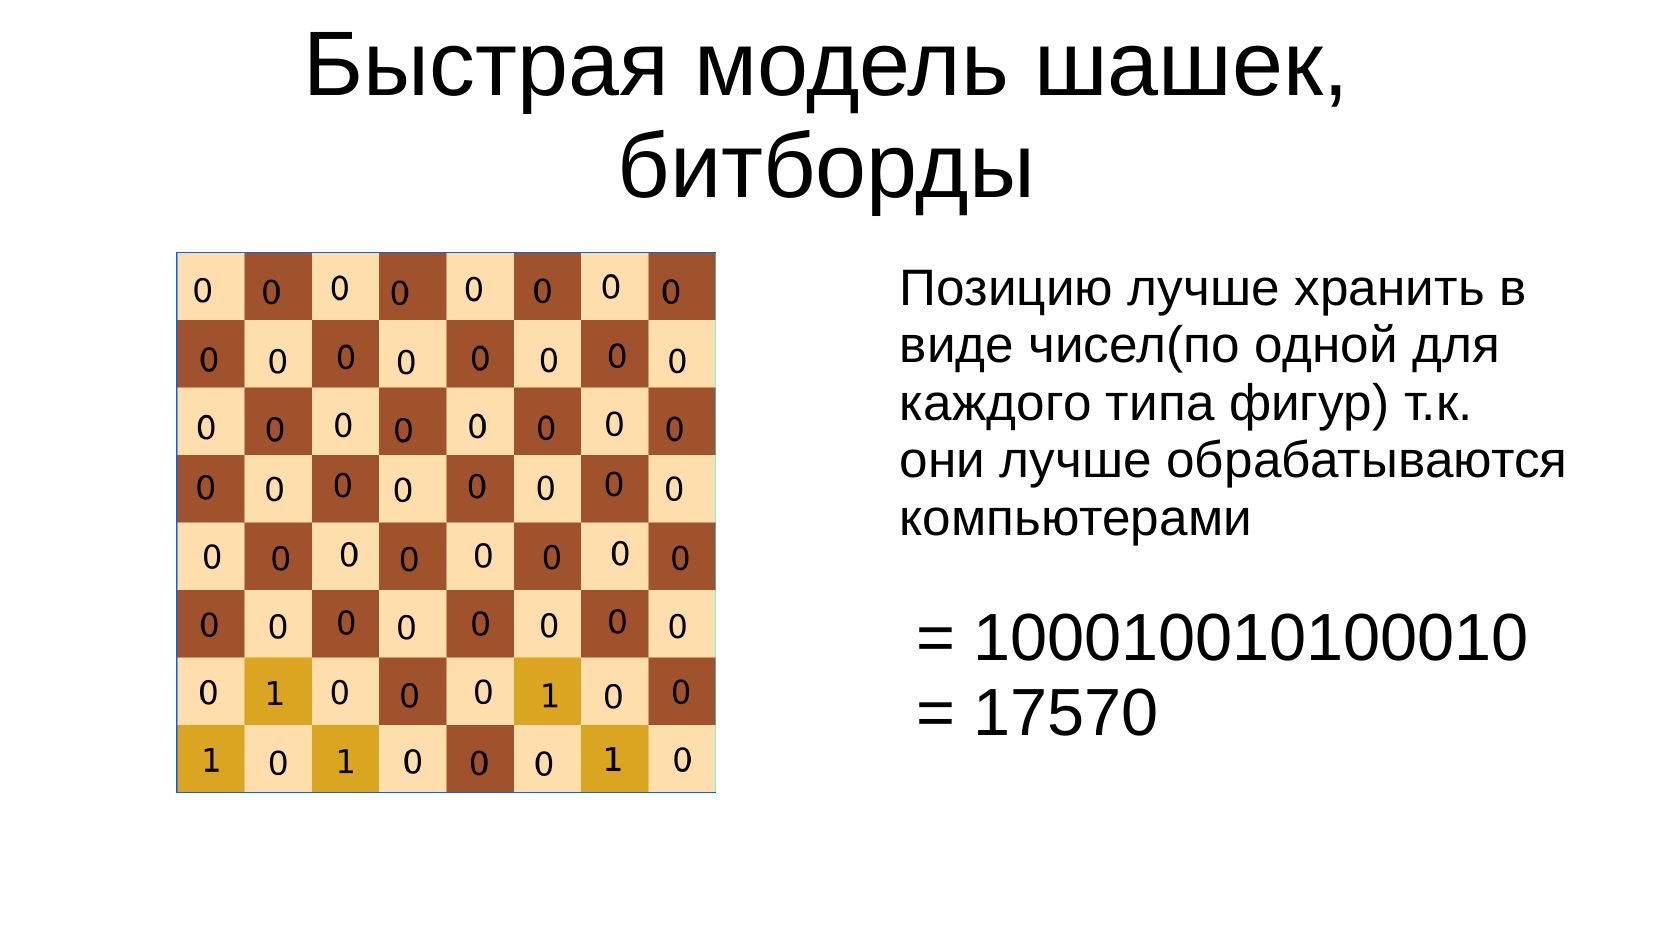

# Быстрая модель шашек, битборды
Позицию лучше хранить в виде чисел(по одной для каждого типа фигур) т.к. они лучше обрабатываются компьютерами
= 100010010100010 = 17570